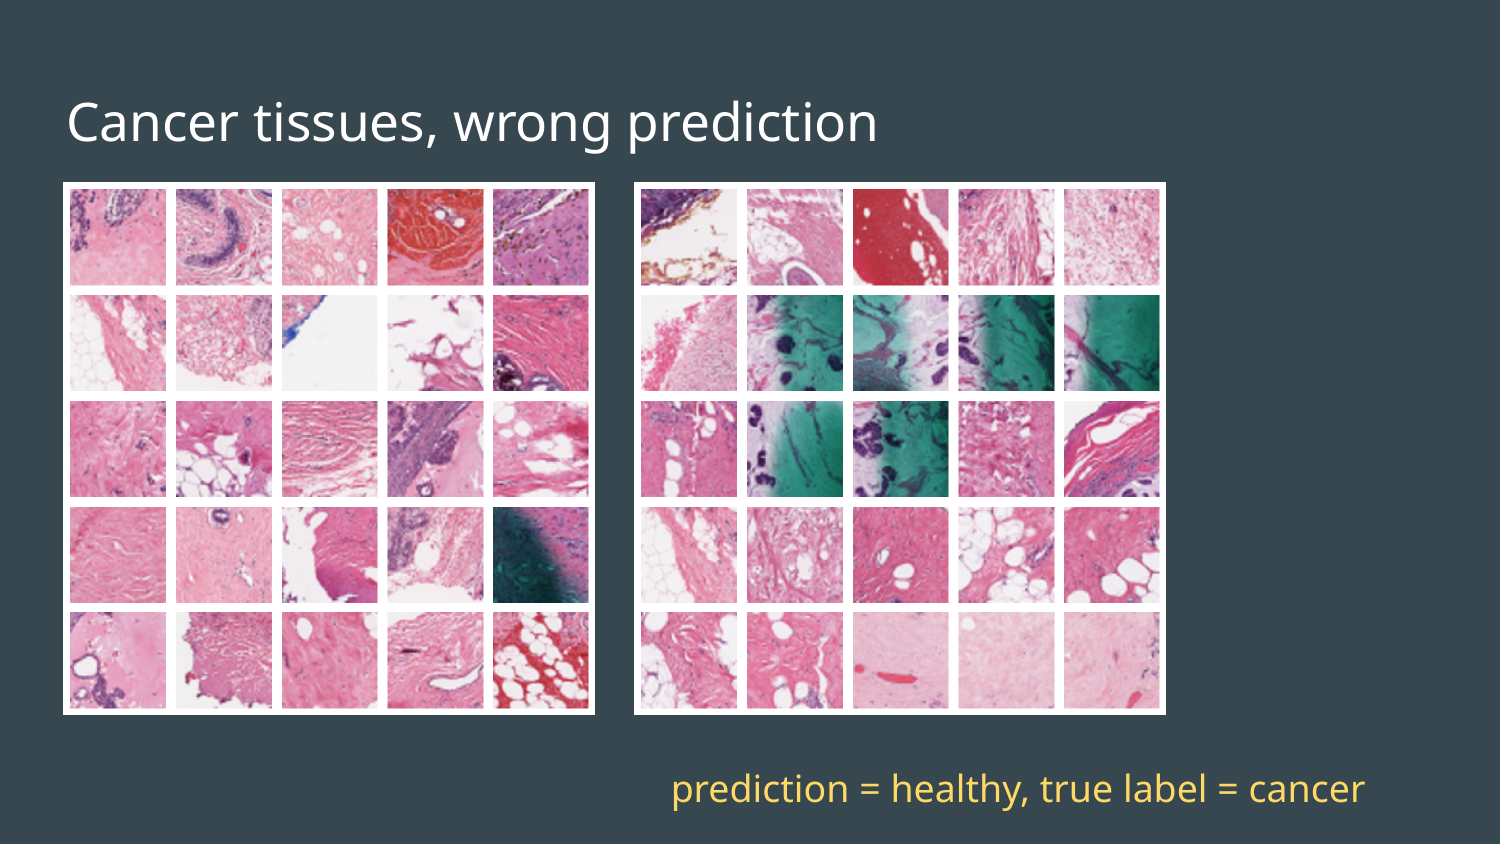

# Cancer tissues, wrong prediction
prediction = healthy, true label = cancer